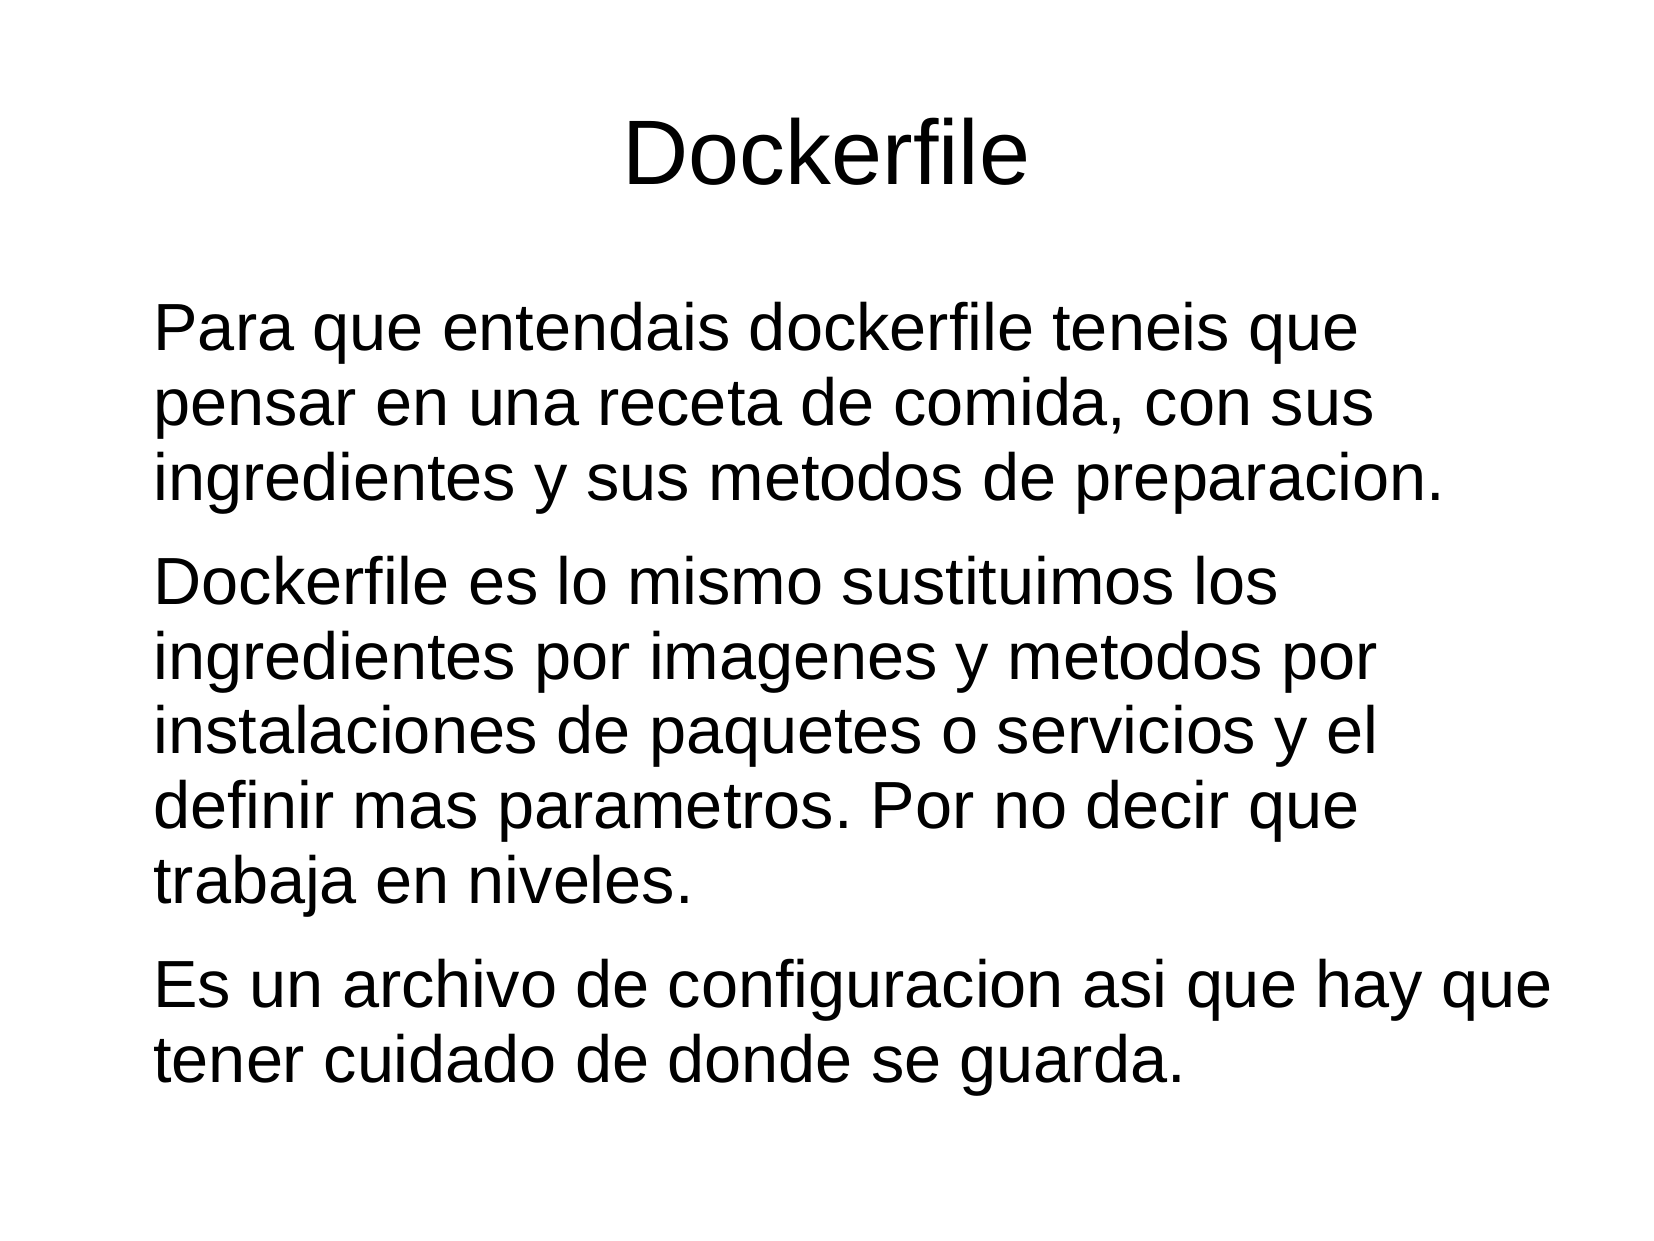

# Dockerfile
Para que entendais dockerfile teneis que pensar en una receta de comida, con sus ingredientes y sus metodos de preparacion.
Dockerfile es lo mismo sustituimos los ingredientes por imagenes y metodos por instalaciones de paquetes o servicios y el definir mas parametros. Por no decir que trabaja en niveles.
Es un archivo de configuracion asi que hay que tener cuidado de donde se guarda.